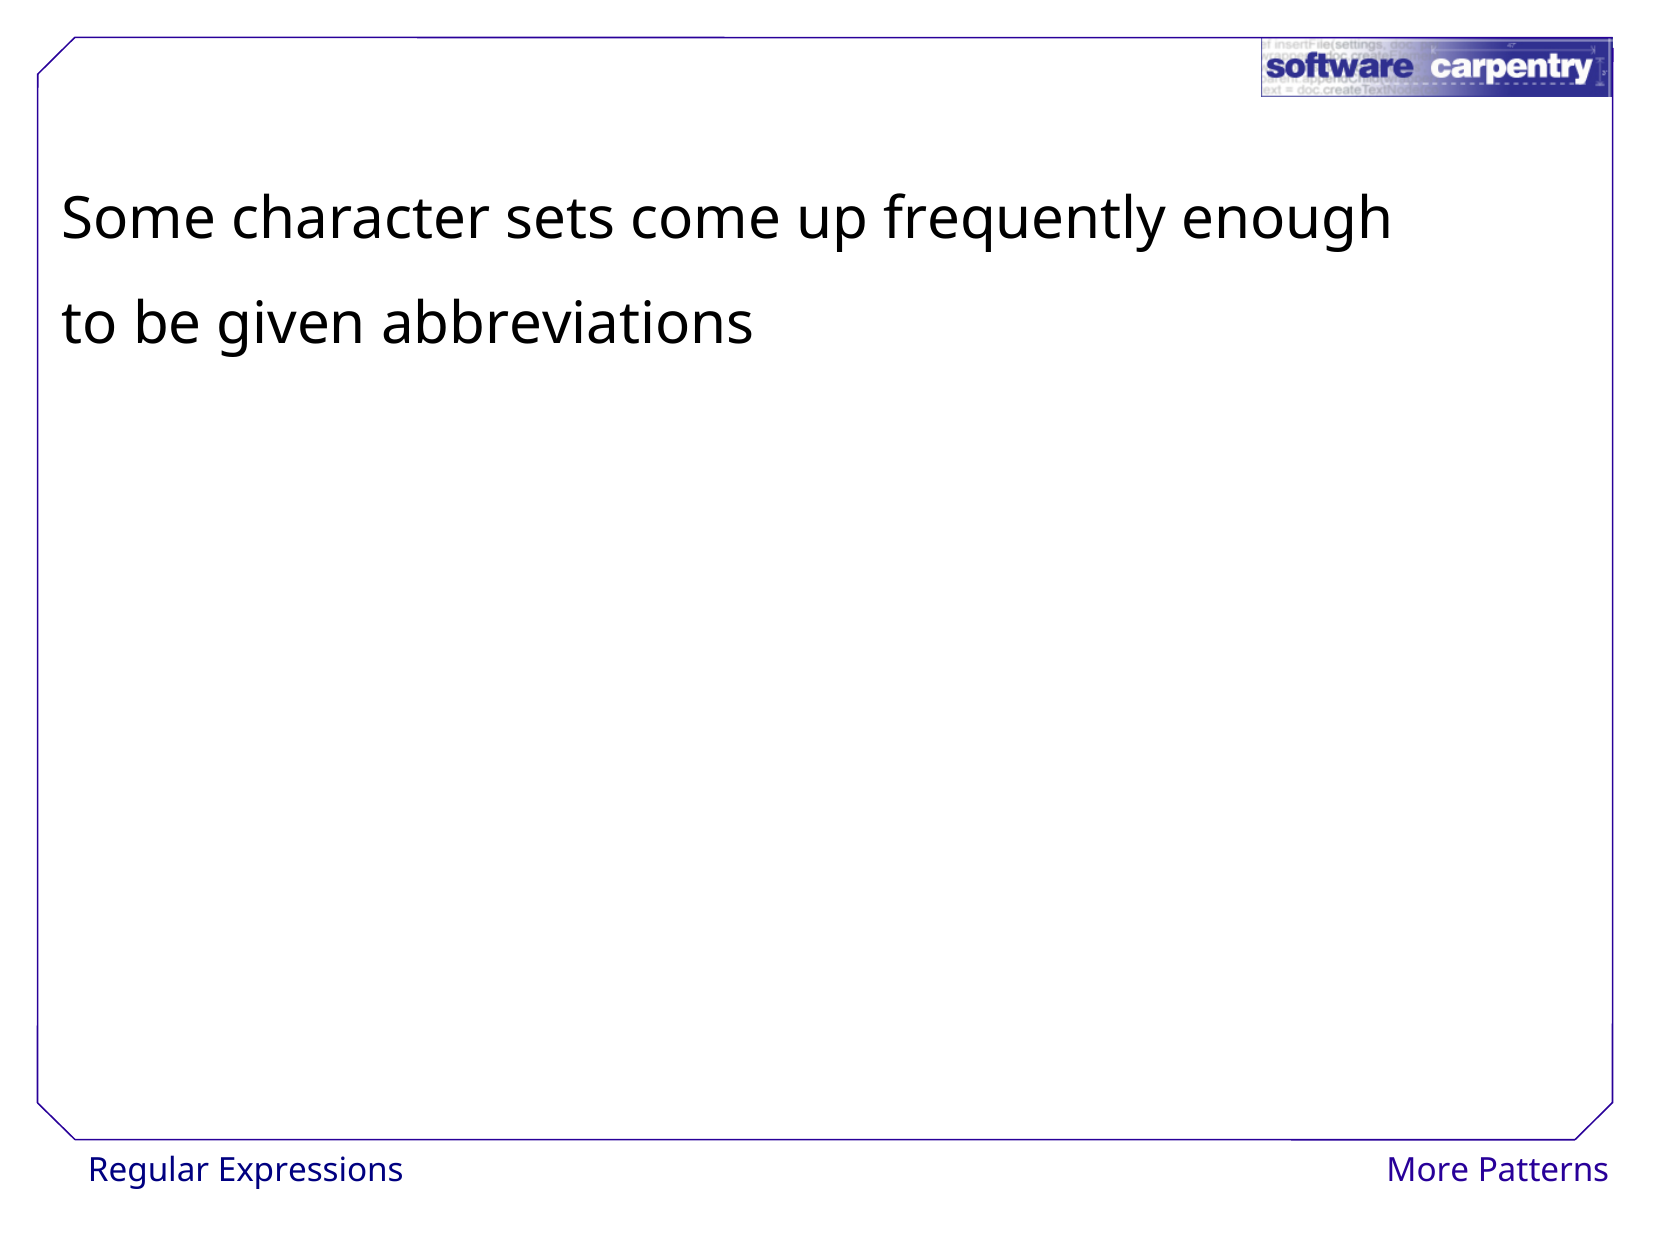

Some character sets come up frequently enough
to be given abbreviations